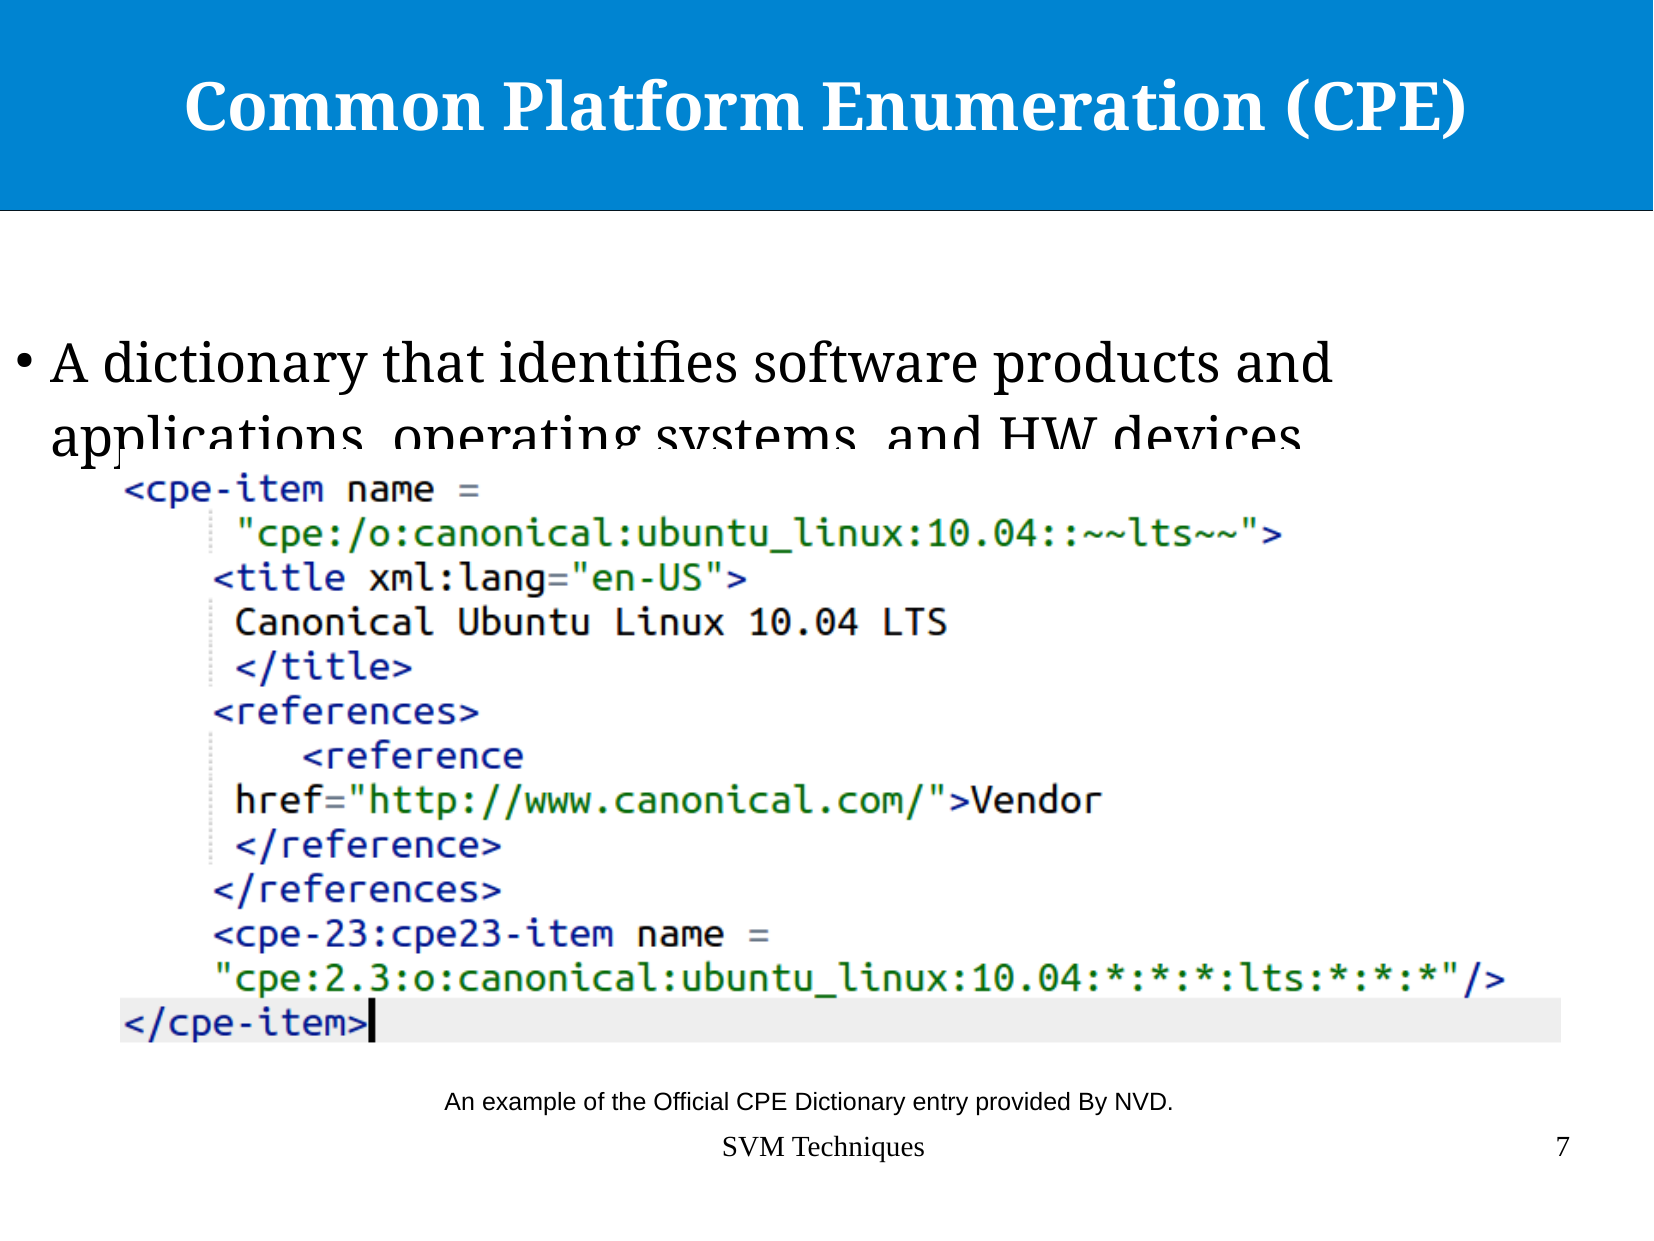

# Common Platform Enumeration (CPE)
A dictionary that identifies software products and
applications, operating systems, and HW devices.
An example of the Official CPE Dictionary entry provided By NVD.
SVM Techniques
7